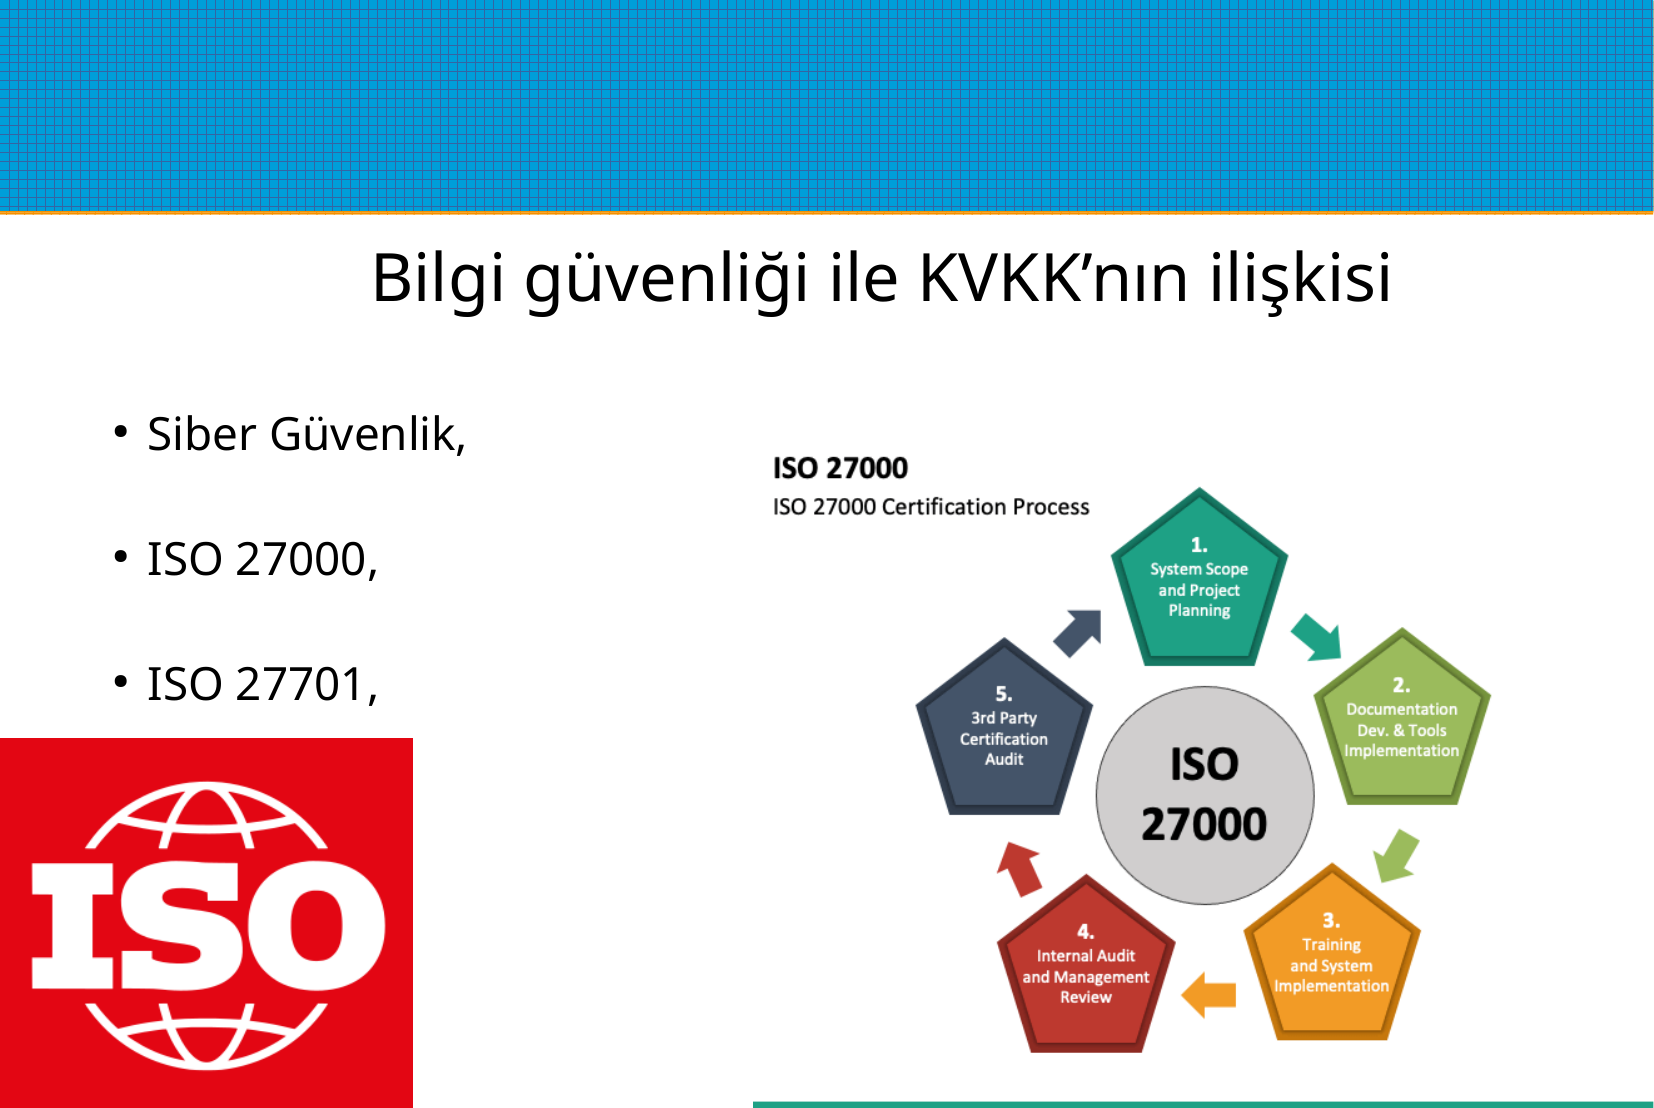

Bilgi güvenliği ile KVKK’nın ilişkisi
Siber Güvenlik,
ISO 27000,
ISO 27701,